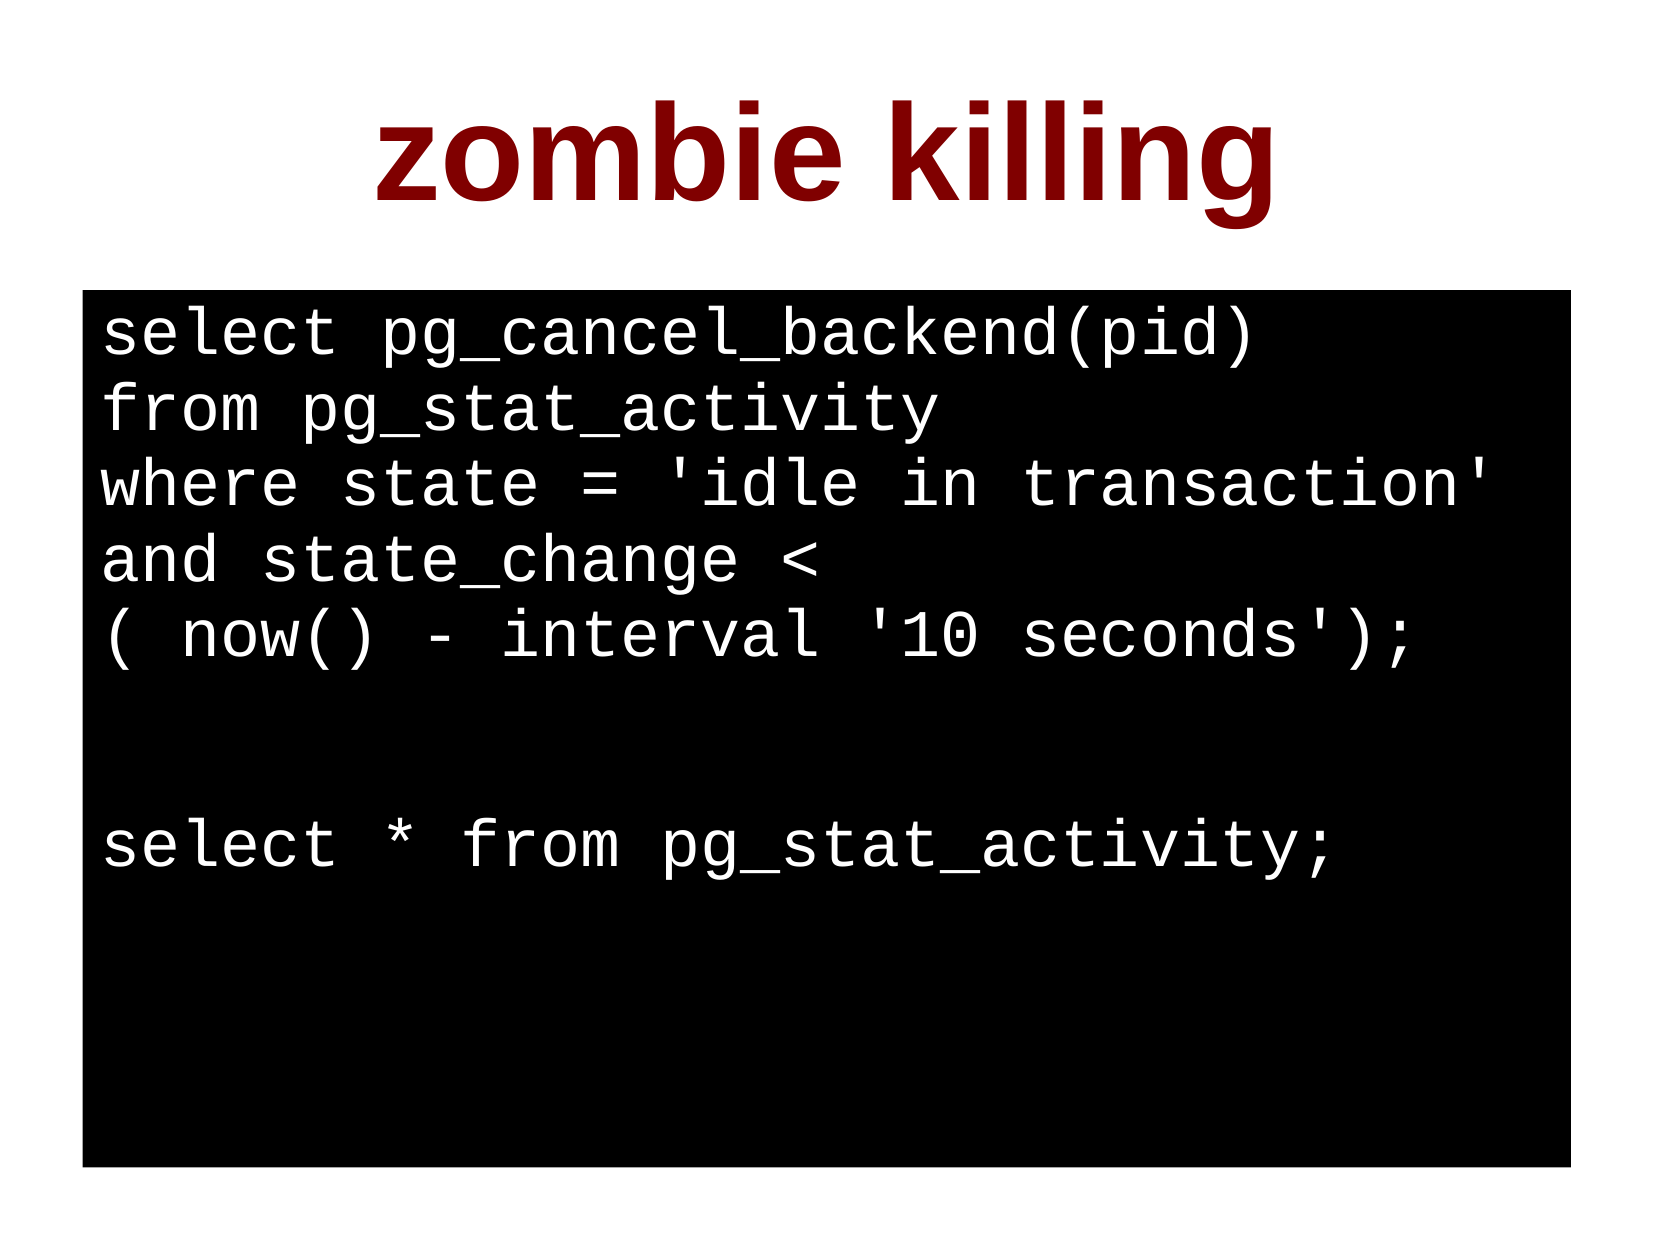

# zombie killing
select pg_cancel_backend(pid)
from pg_stat_activity
where state = 'idle in transaction'
and state_change <
( now() - interval '10 seconds');
select * from pg_stat_activity;